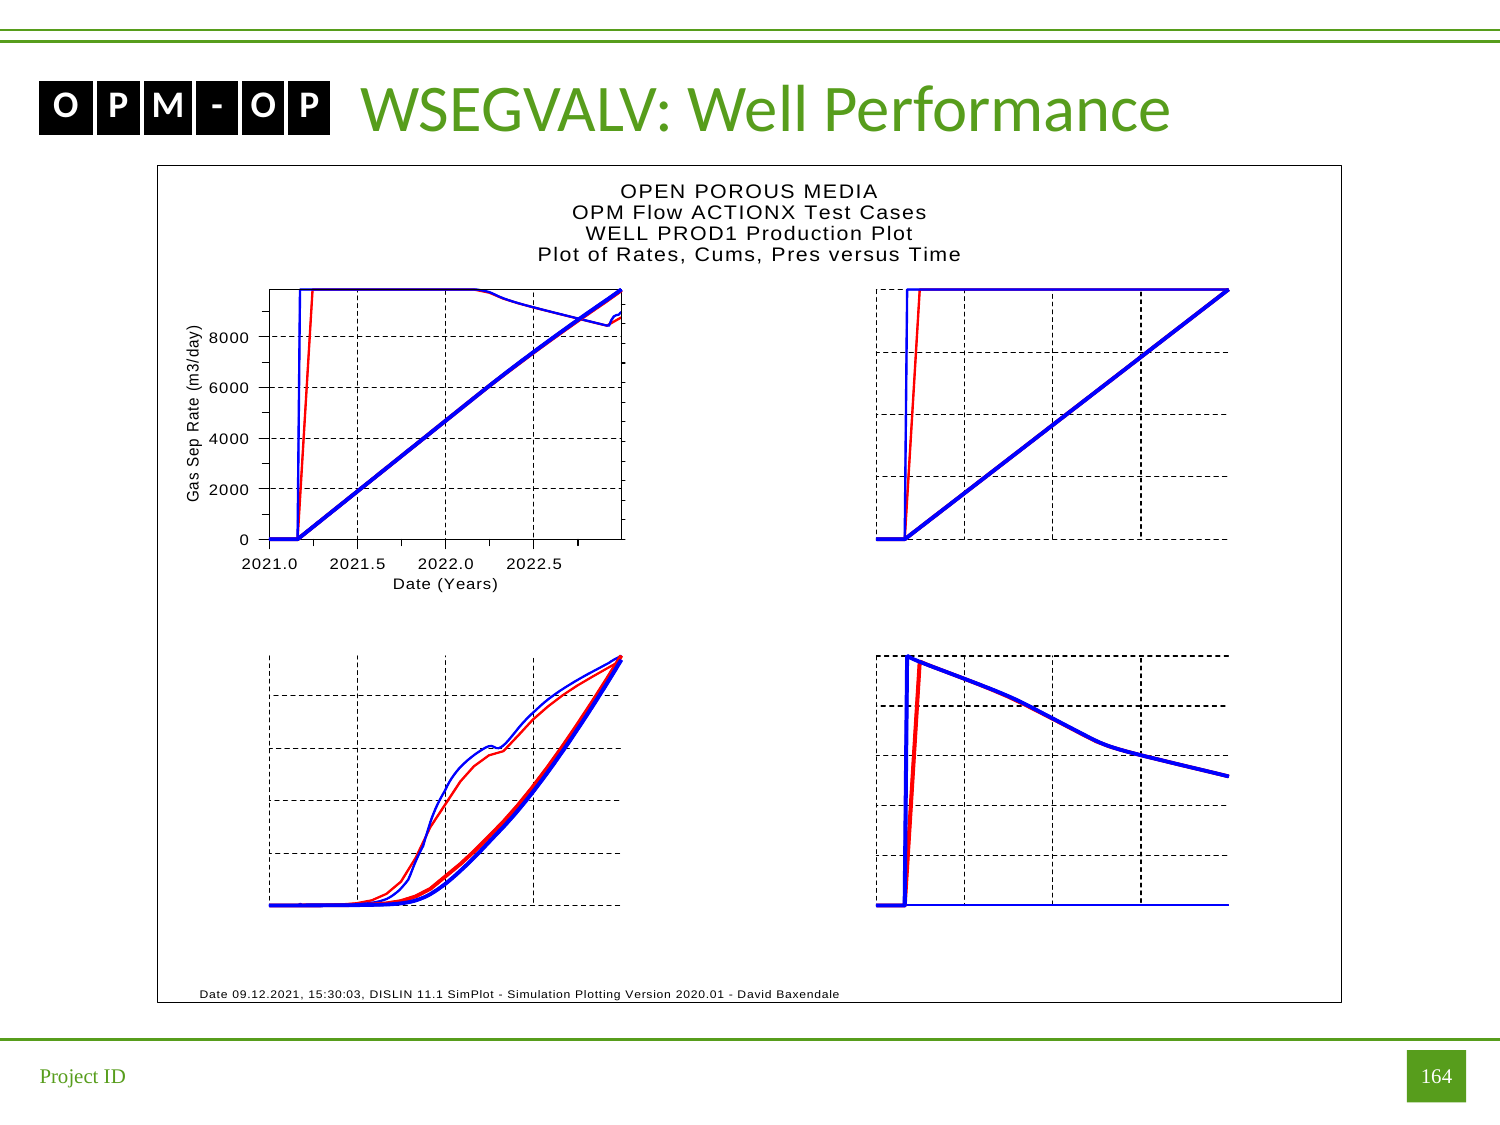

# WSEGVALV: Well Performance
Project ID
164